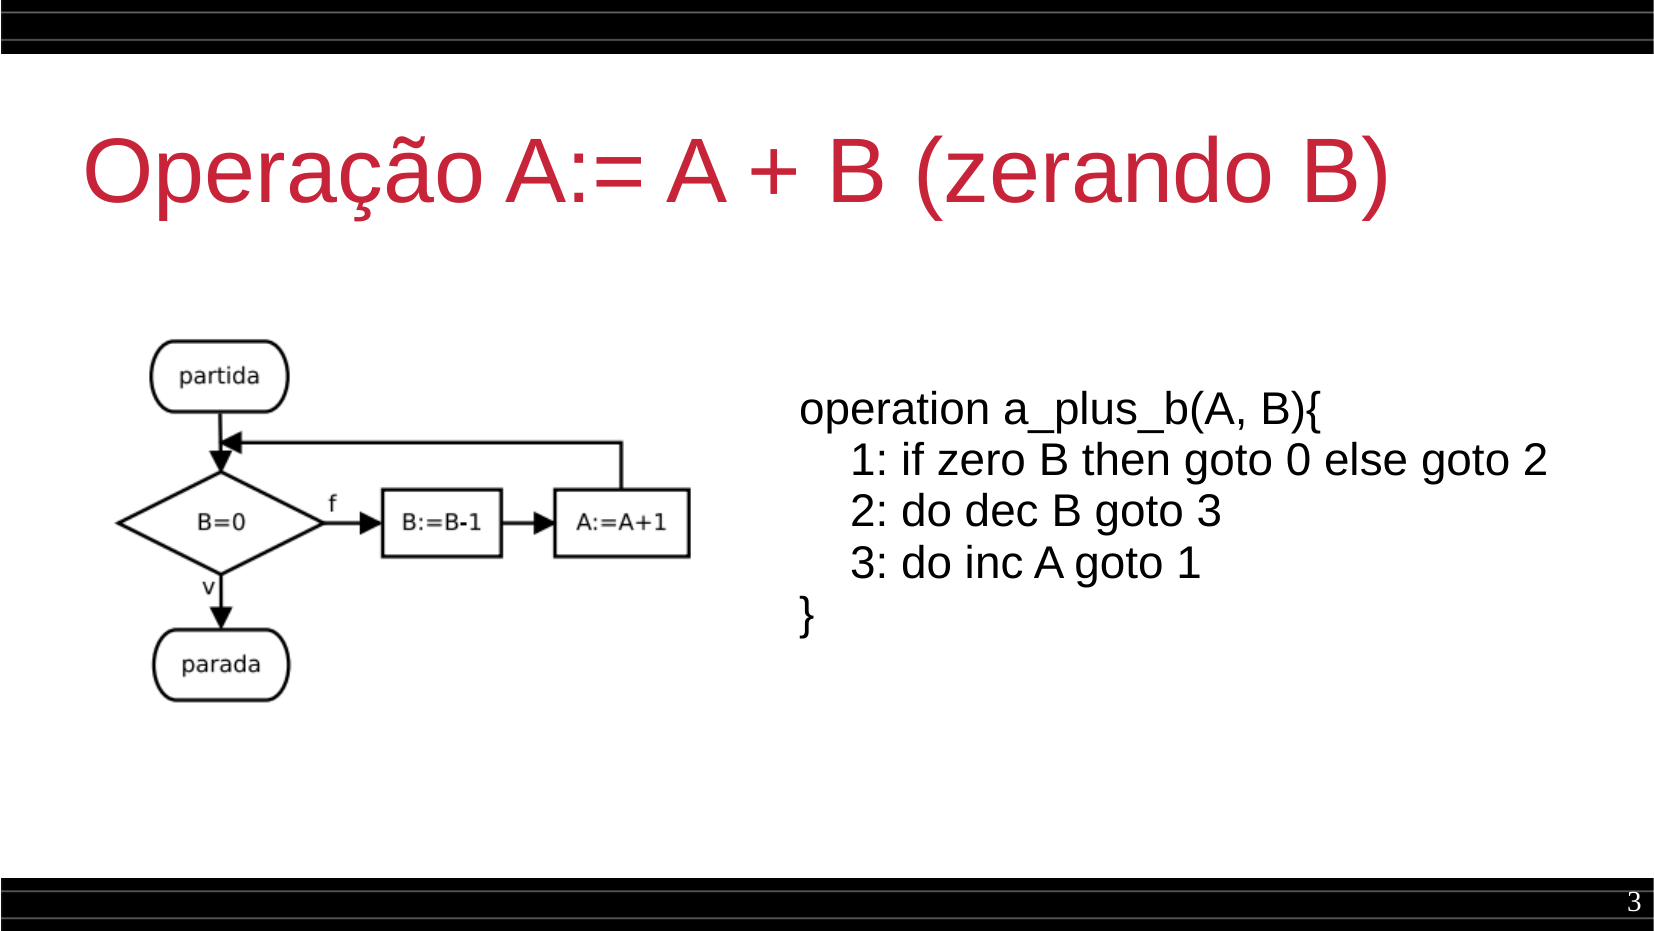

# Operação A:= A + B (zerando B)
operation a_plus_b(A, B){
 1: if zero B then goto 0 else goto 2
 2: do dec B goto 3
 3: do inc A goto 1
}